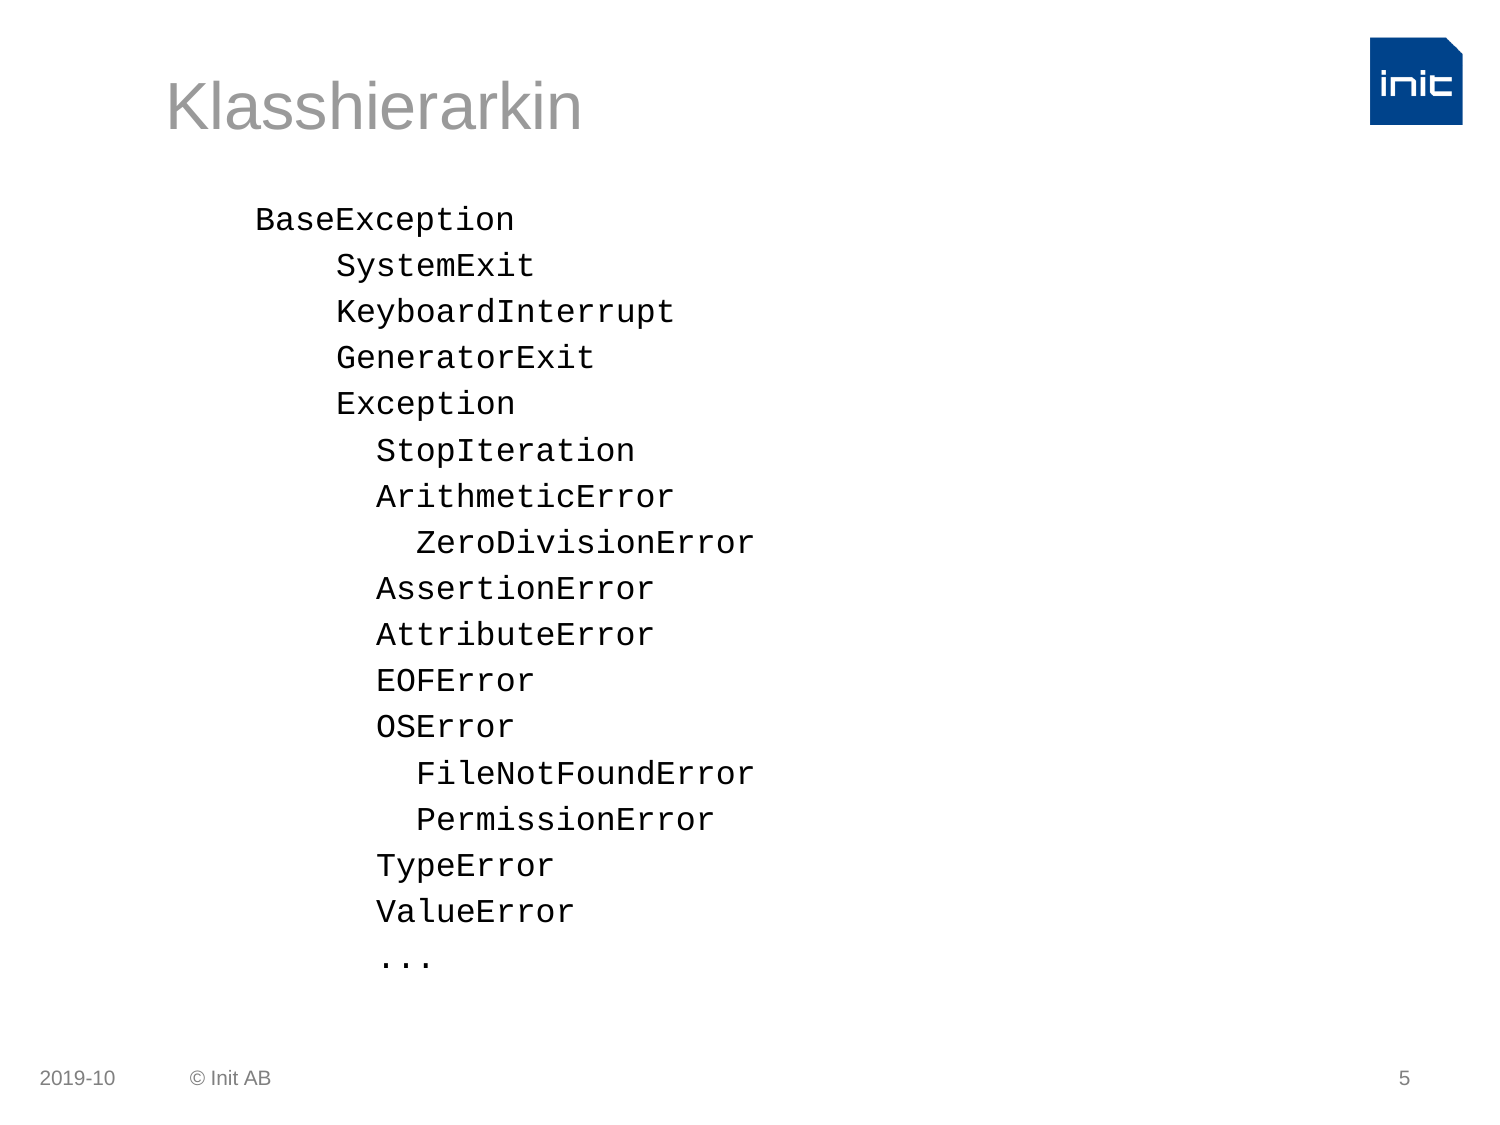

Klasshierarkin
 BaseException
 SystemExit
 KeyboardInterrupt
 GeneratorExit
 Exception
 StopIteration
 ArithmeticError
 ZeroDivisionError
 AssertionError
 AttributeError
 EOFError
 OSError
 FileNotFoundError
 PermissionError
 TypeError
 ValueError
 ...
2019-10
© Init AB